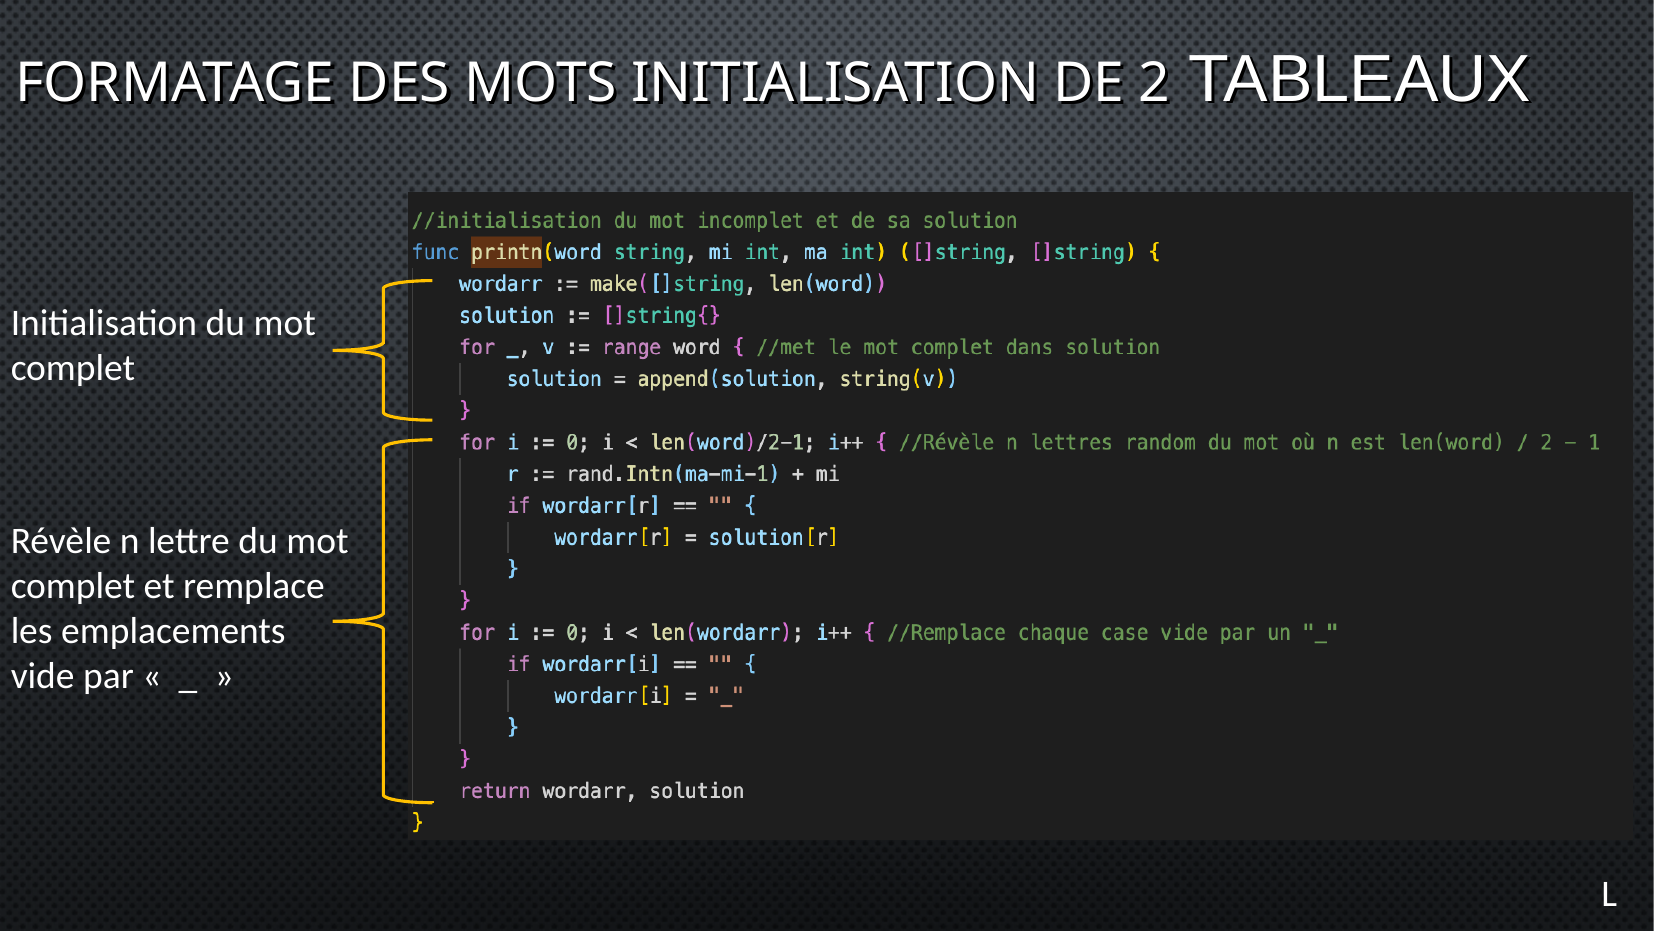

# Formatage des mots Initialisation de 2 tableaux
Initialisation du mot complet
Révèle n lettre du mot complet et remplace les emplacements vide par «  _  »
L